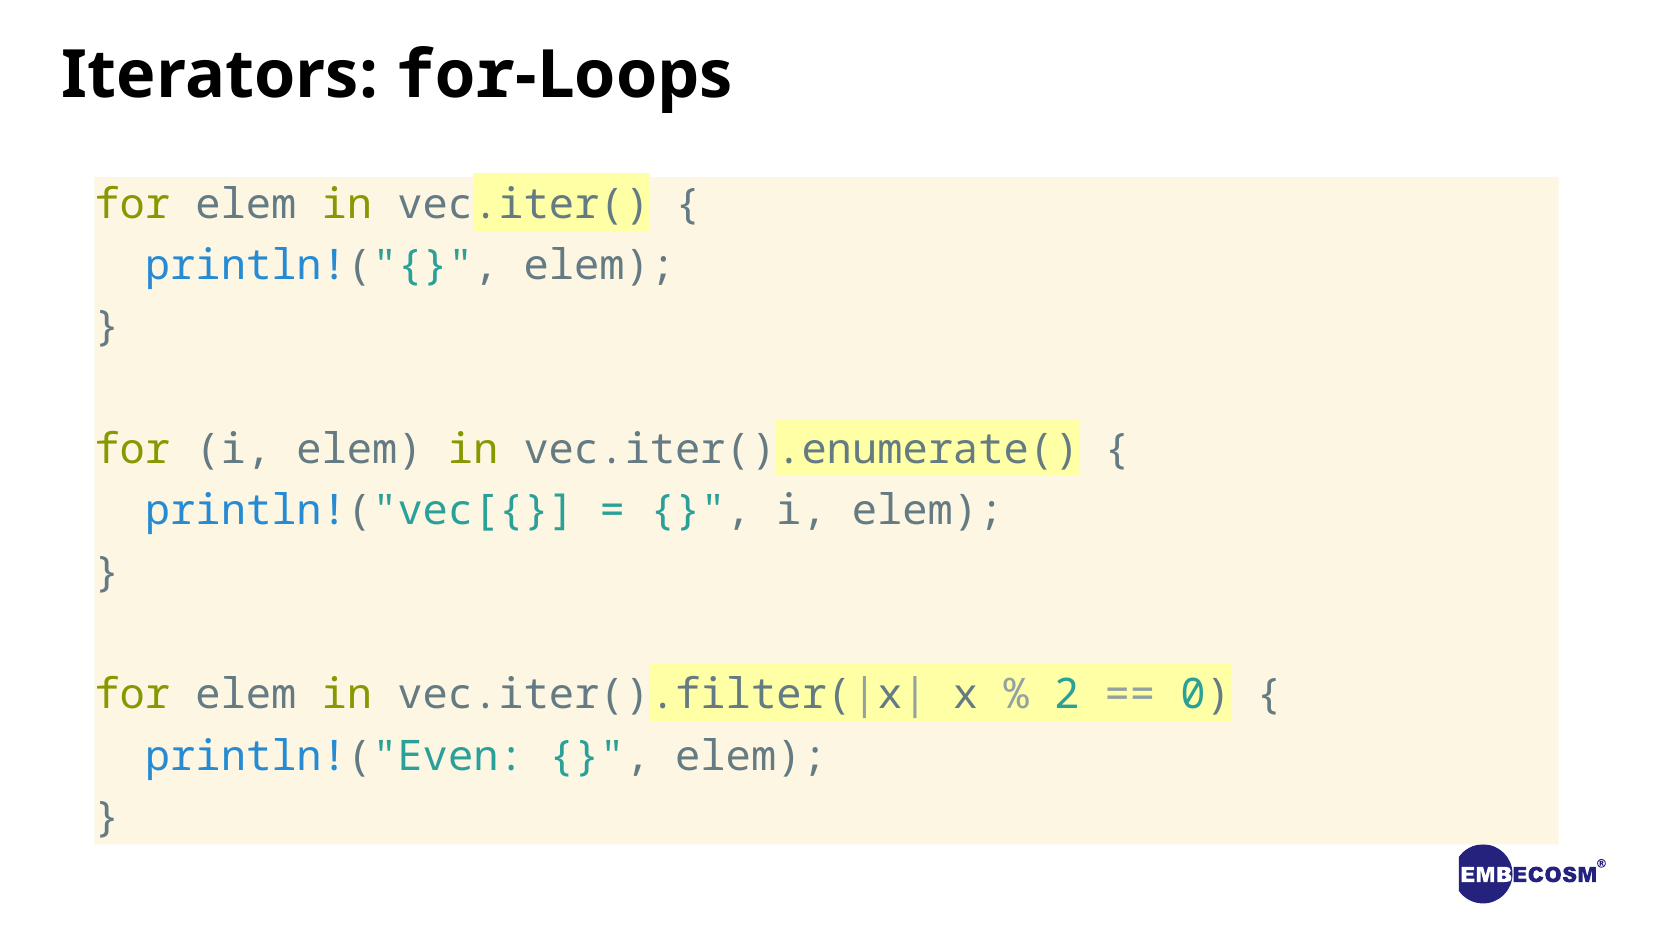

# Iterators: for-Loops
for elem in vec.iter() {
 println!("{}", elem);
}
for (i, elem) in vec.iter().enumerate() {
 println!("vec[{}] = {}", i, elem);
}
for elem in vec.iter().filter(|x| x % 2 == 0) {
 println!("Even: {}", elem);
}